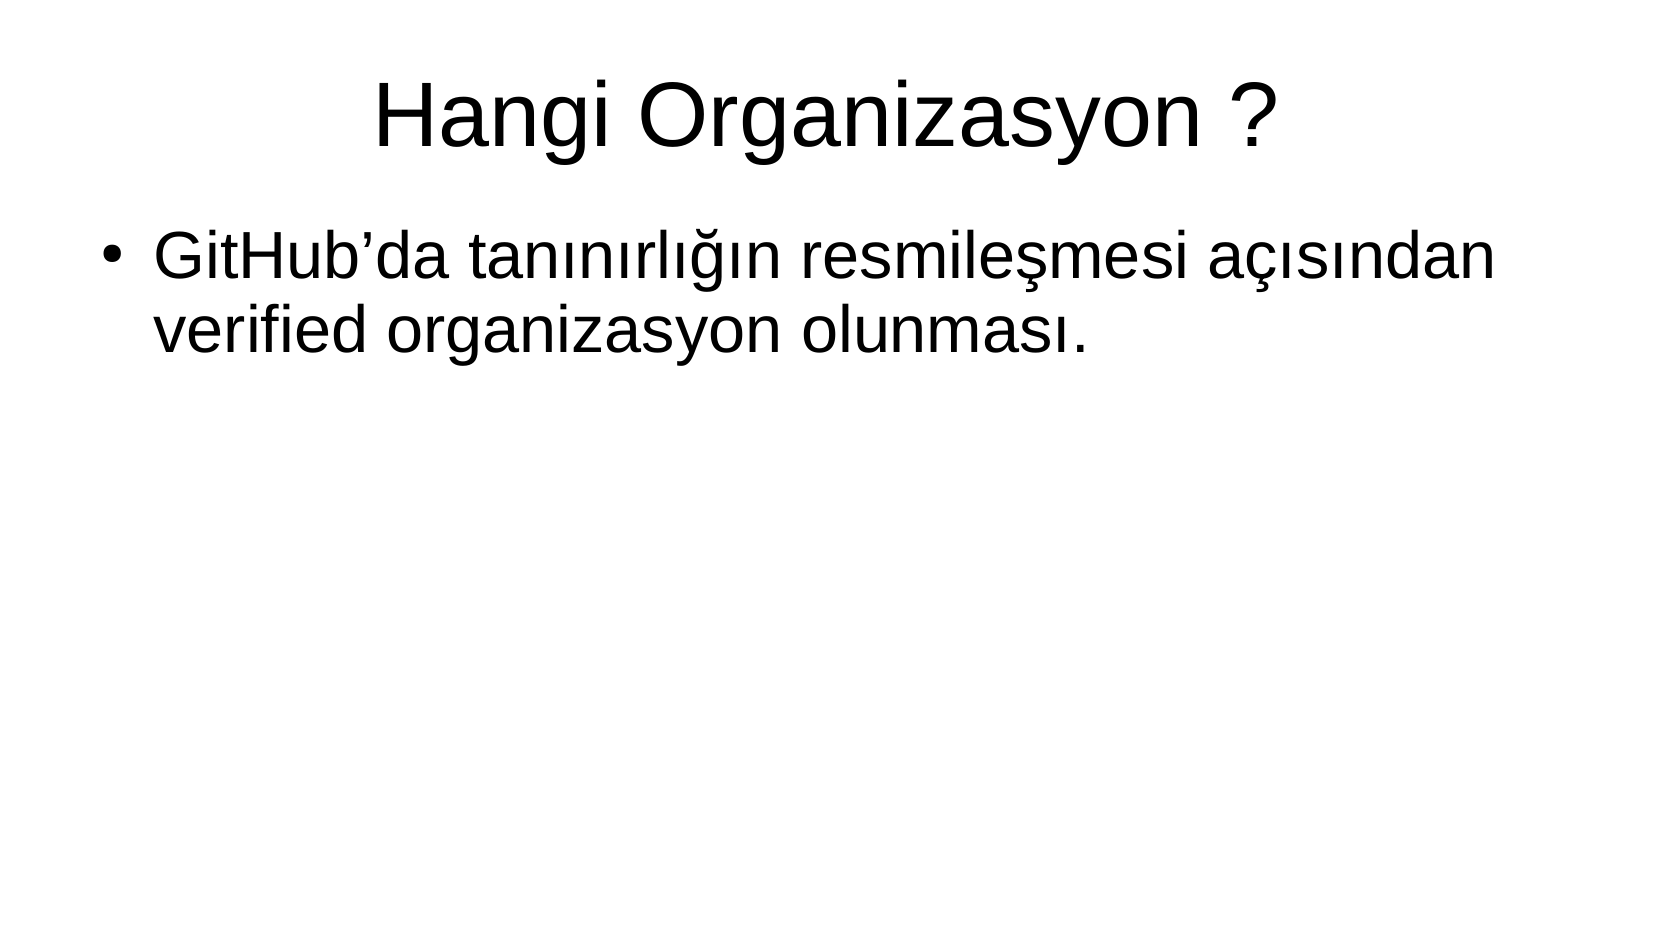

# Hangi Organizasyon ?
GitHub’da tanınırlığın resmileşmesi açısından verified organizasyon olunması.